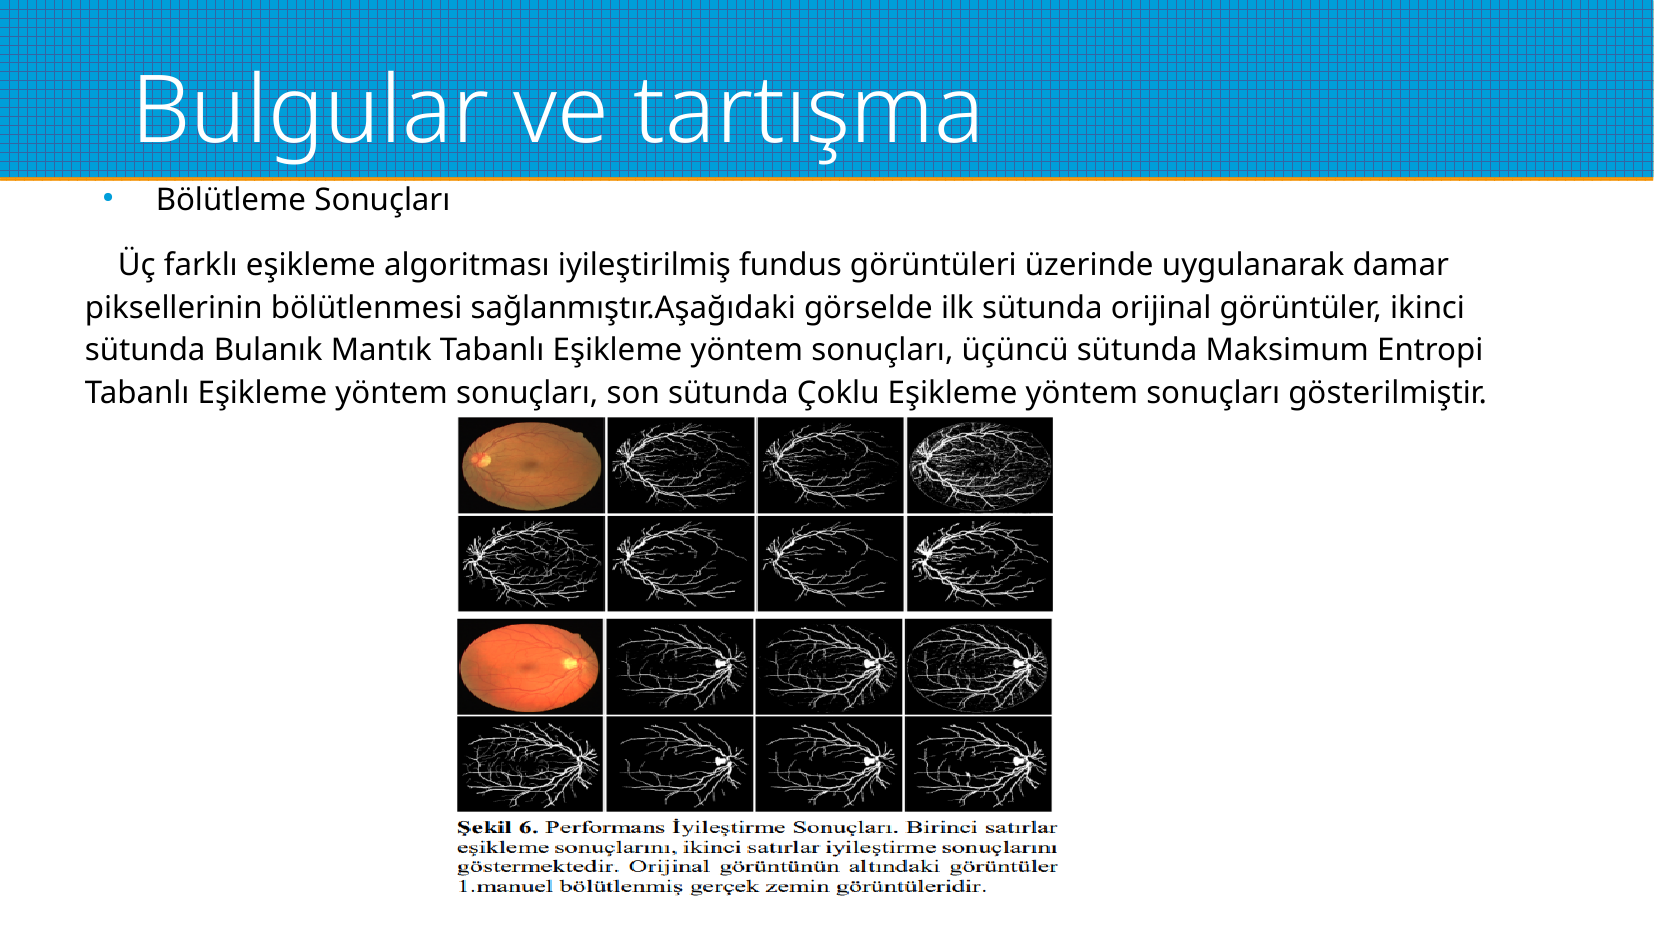

# Bulgular ve tartışma
Bölütleme Sonuçları
 Üç farklı eşikleme algoritması iyileştirilmiş fundus görüntüleri üzerinde uygulanarak damar piksellerinin bölütlenmesi sağlanmıştır.Aşağıdaki görselde ilk sütunda orijinal görüntüler, ikinci sütunda Bulanık Mantık Tabanlı Eşikleme yöntem sonuçları, üçüncü sütunda Maksimum Entropi Tabanlı Eşikleme yöntem sonuçları, son sütunda Çoklu Eşikleme yöntem sonuçları gösterilmiştir.